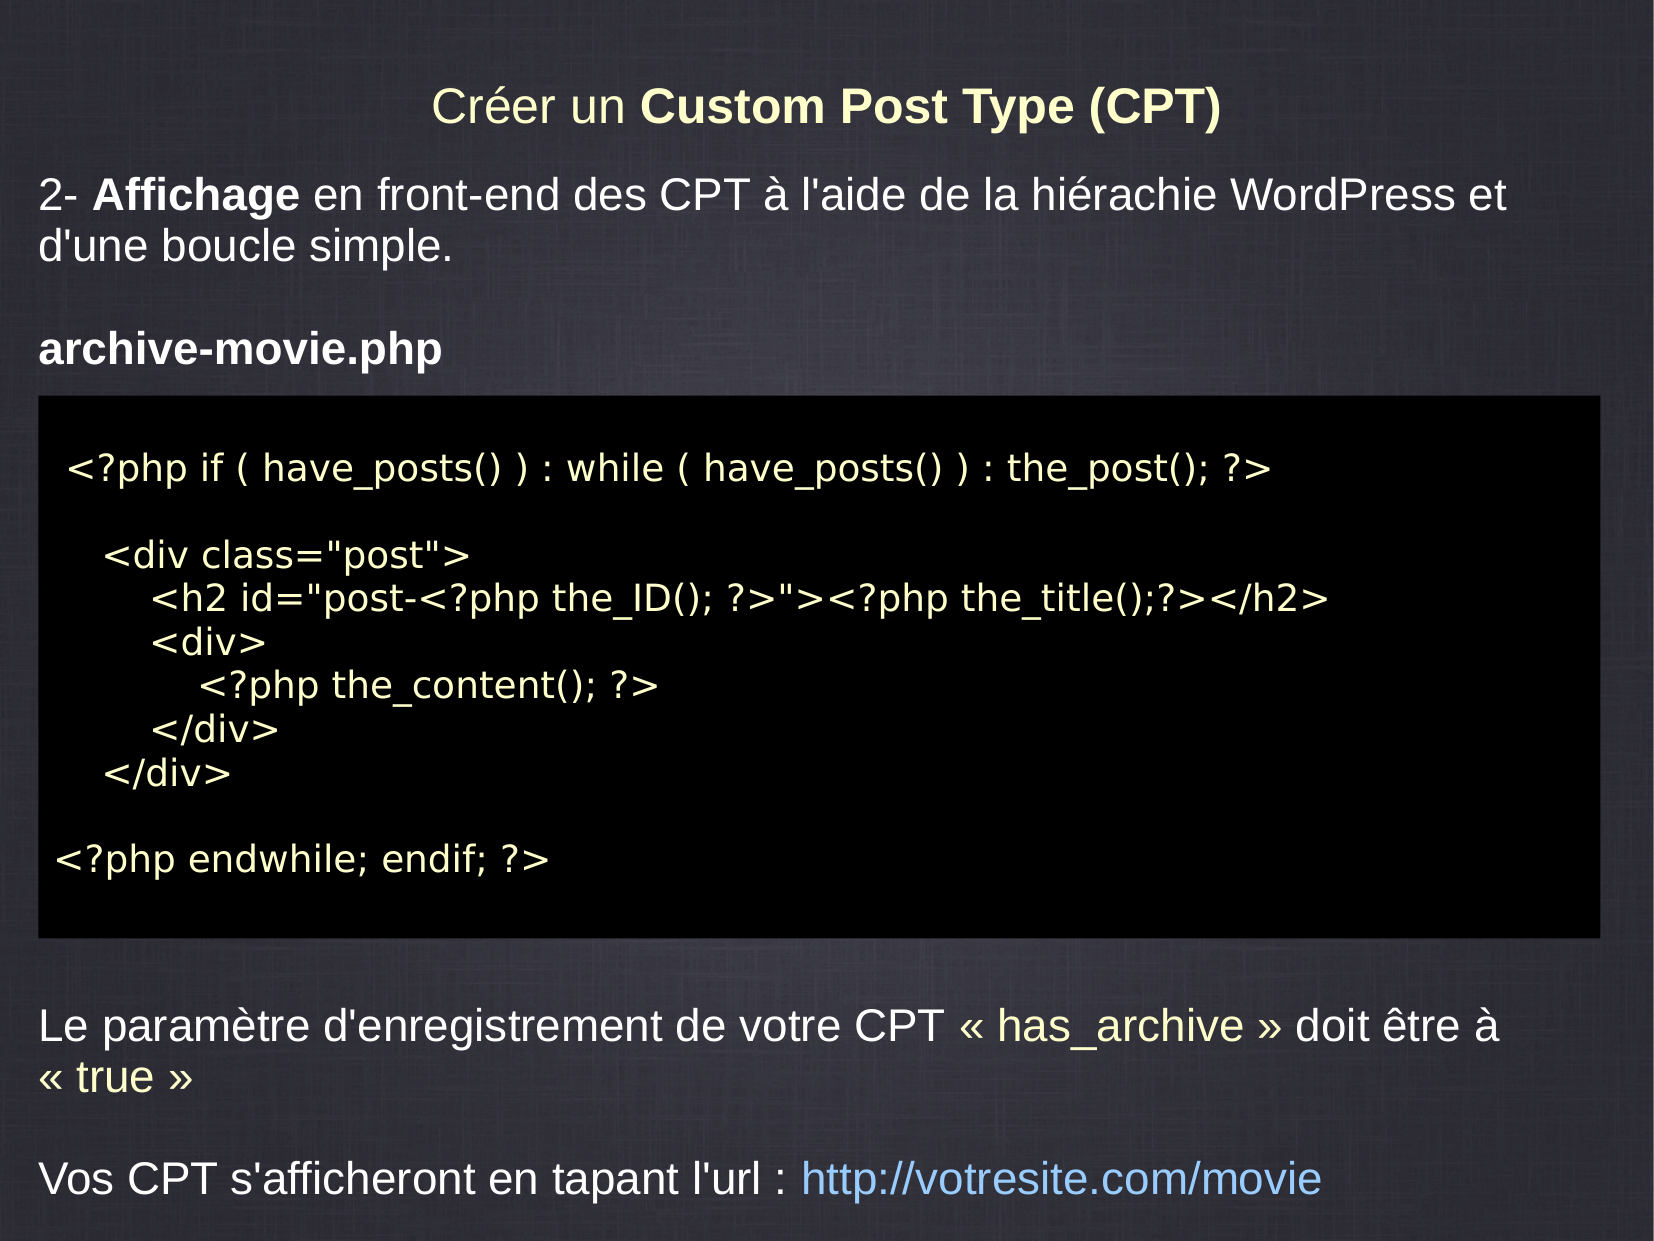

Créer un Custom Post Type (CPT)
2- Affichage en front-end des CPT à l'aide de la hiérachie WordPress et d'une boucle simple.
archive-movie.php
 <?php if ( have_posts() ) : while ( have_posts() ) : the_post(); ?>
 <div class="post">
 <h2 id="post-<?php the_ID(); ?>"><?php the_title();?></h2>
 <div>
 <?php the_content(); ?>
 </div>
 </div>
<?php endwhile; endif; ?>
Le paramètre d'enregistrement de votre CPT « has_archive » doit être à « true »
Vos CPT s'afficheront en tapant l'url : http://votresite.com/movie